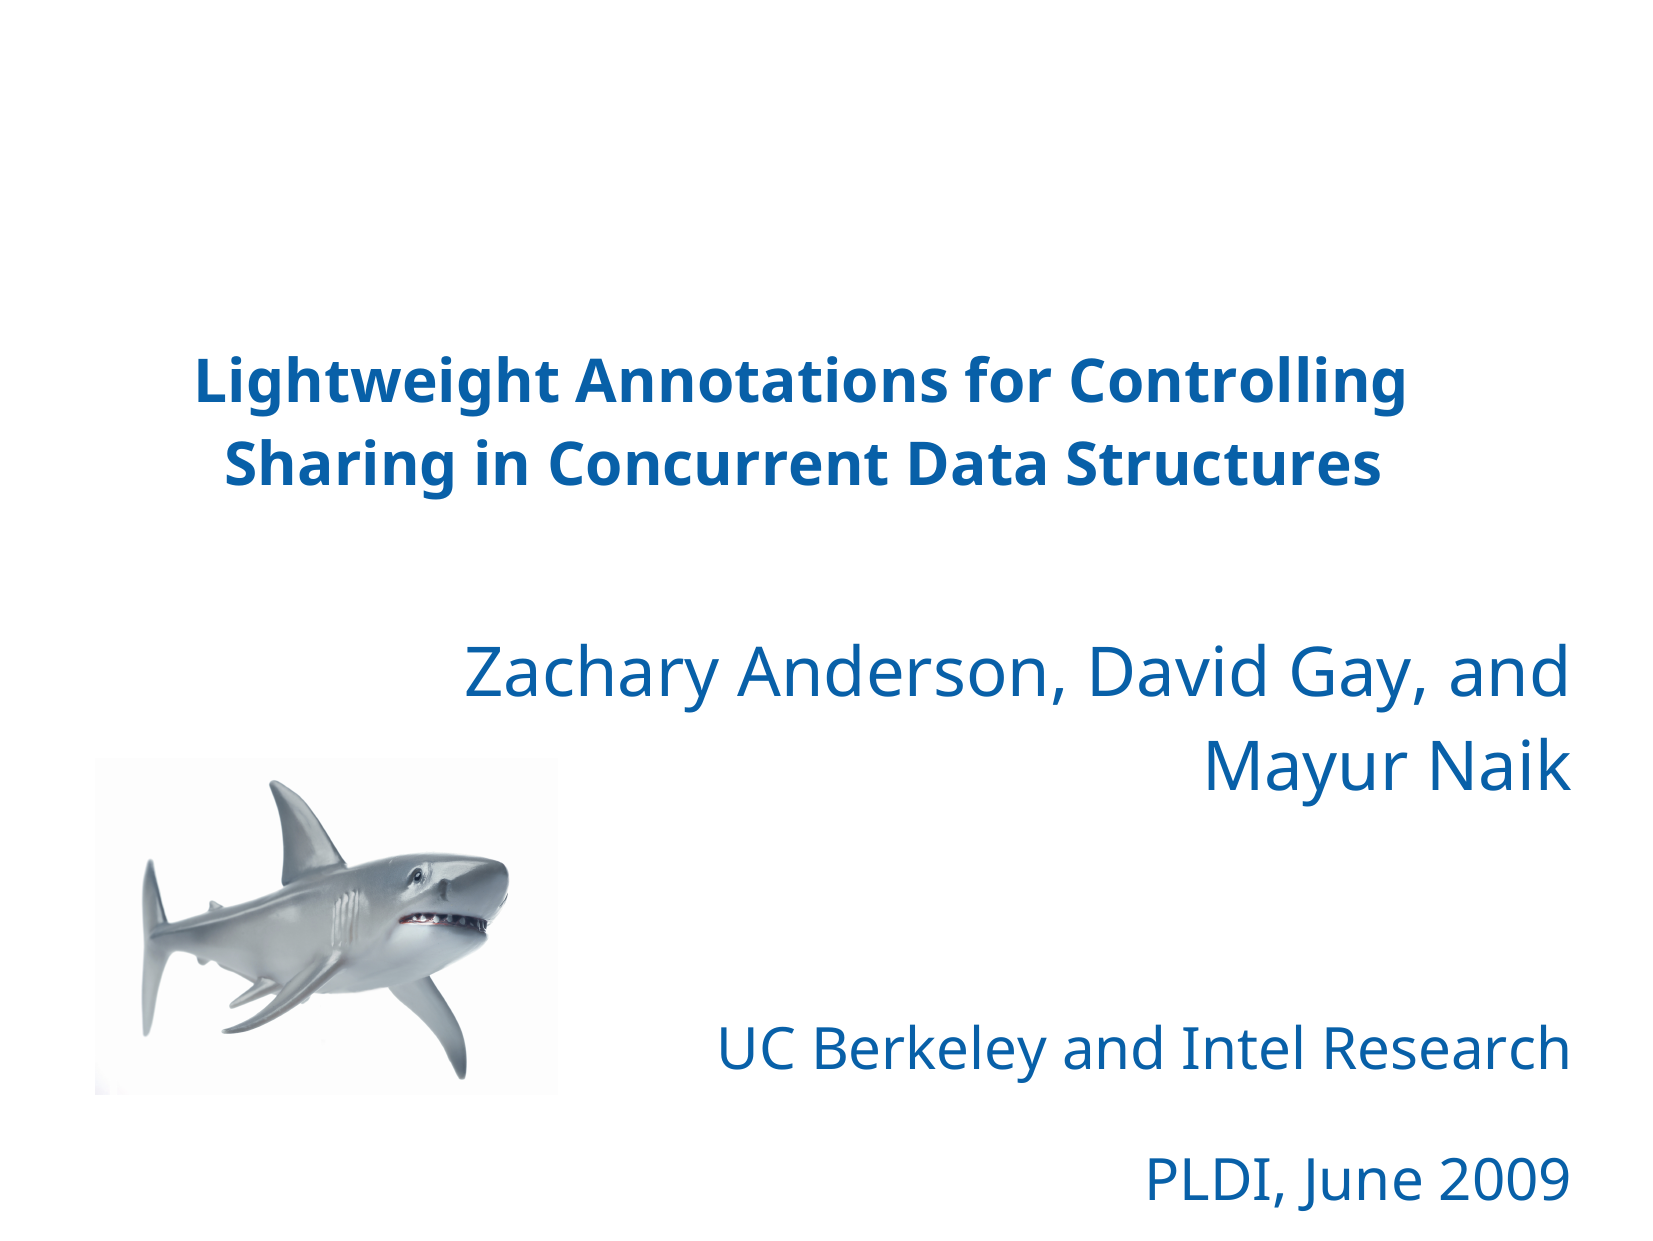

# Lightweight Annotations for Controlling Sharing in Concurrent Data Structures
Zachary Anderson, David Gay, and Mayur Naik
UC Berkeley and Intel Research
PLDI, June 2009